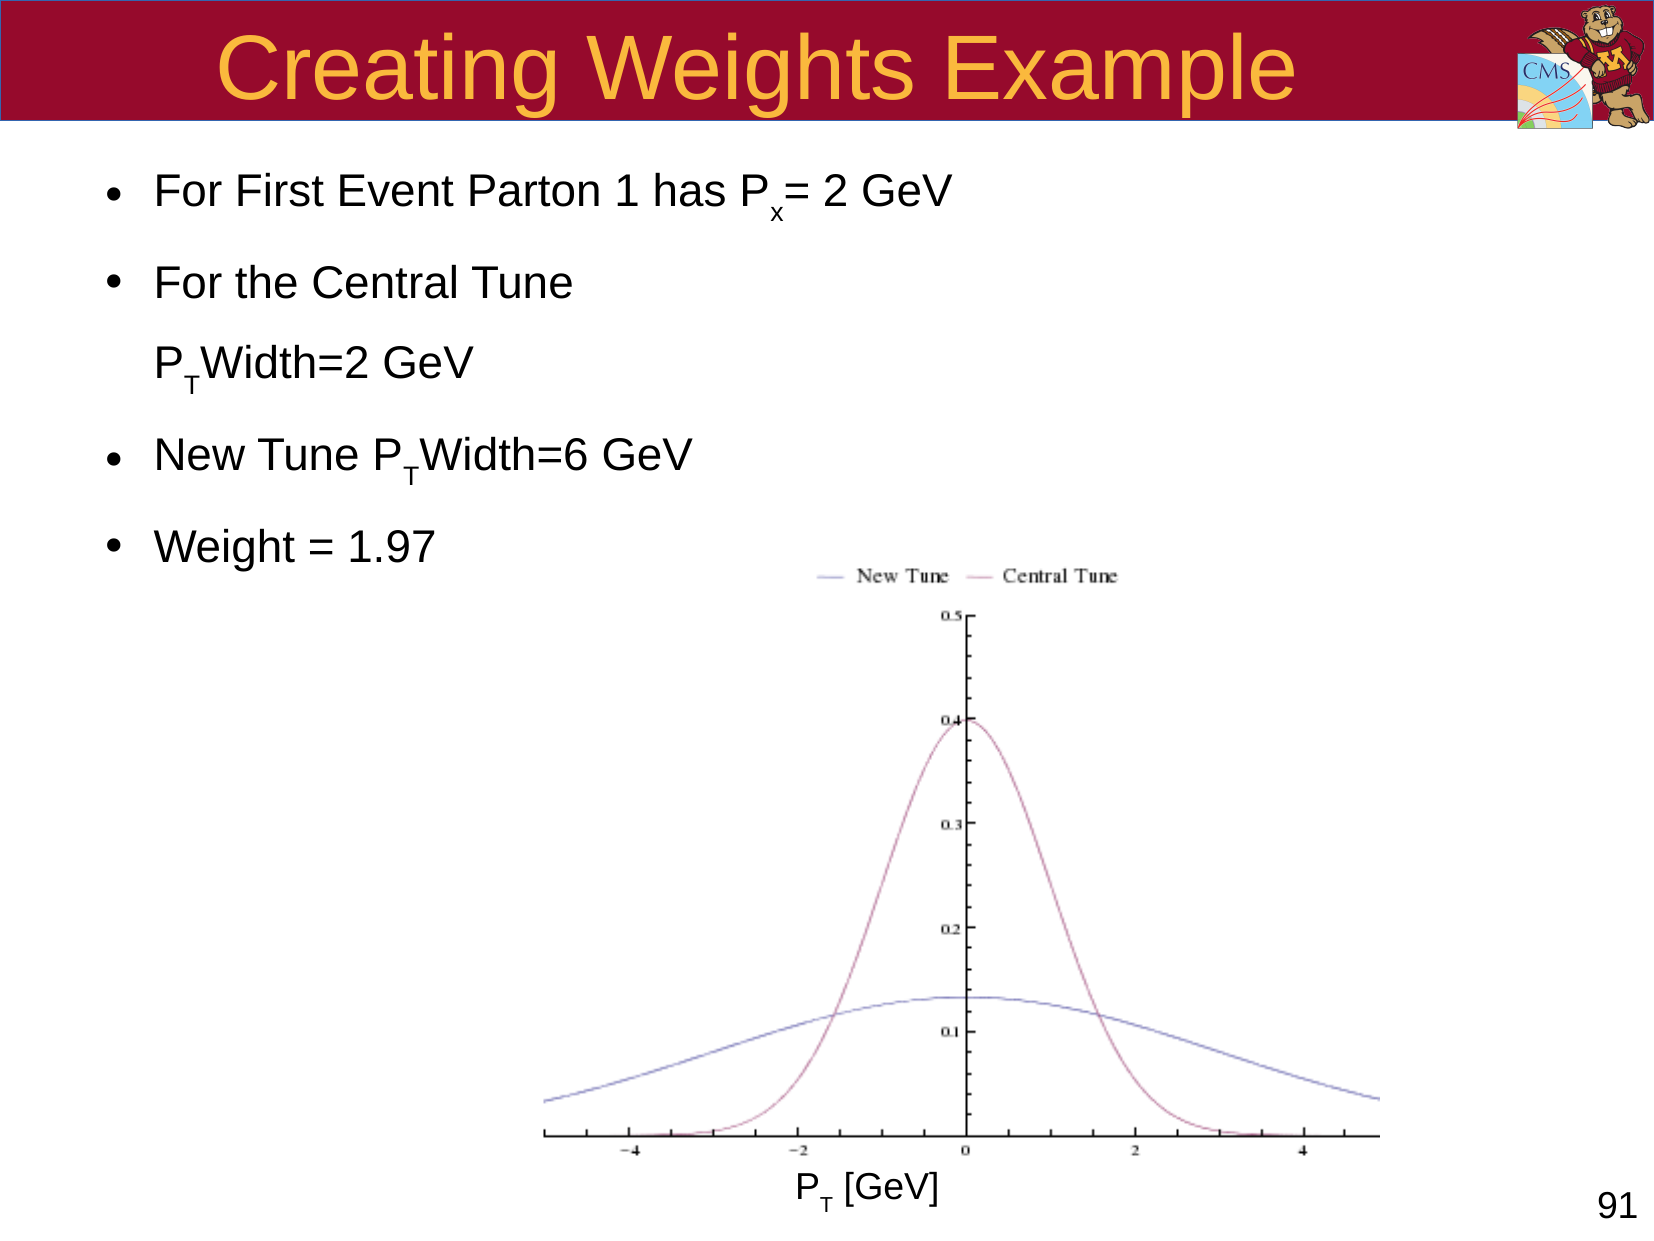

Creating Weights Example
# For First Event Parton 1 has Px= 2 GeV
For the Central Tune
PTWidth=2 GeV
New Tune PTWidth=6 GeV
Weight = 1.97
PT [GeV]
91